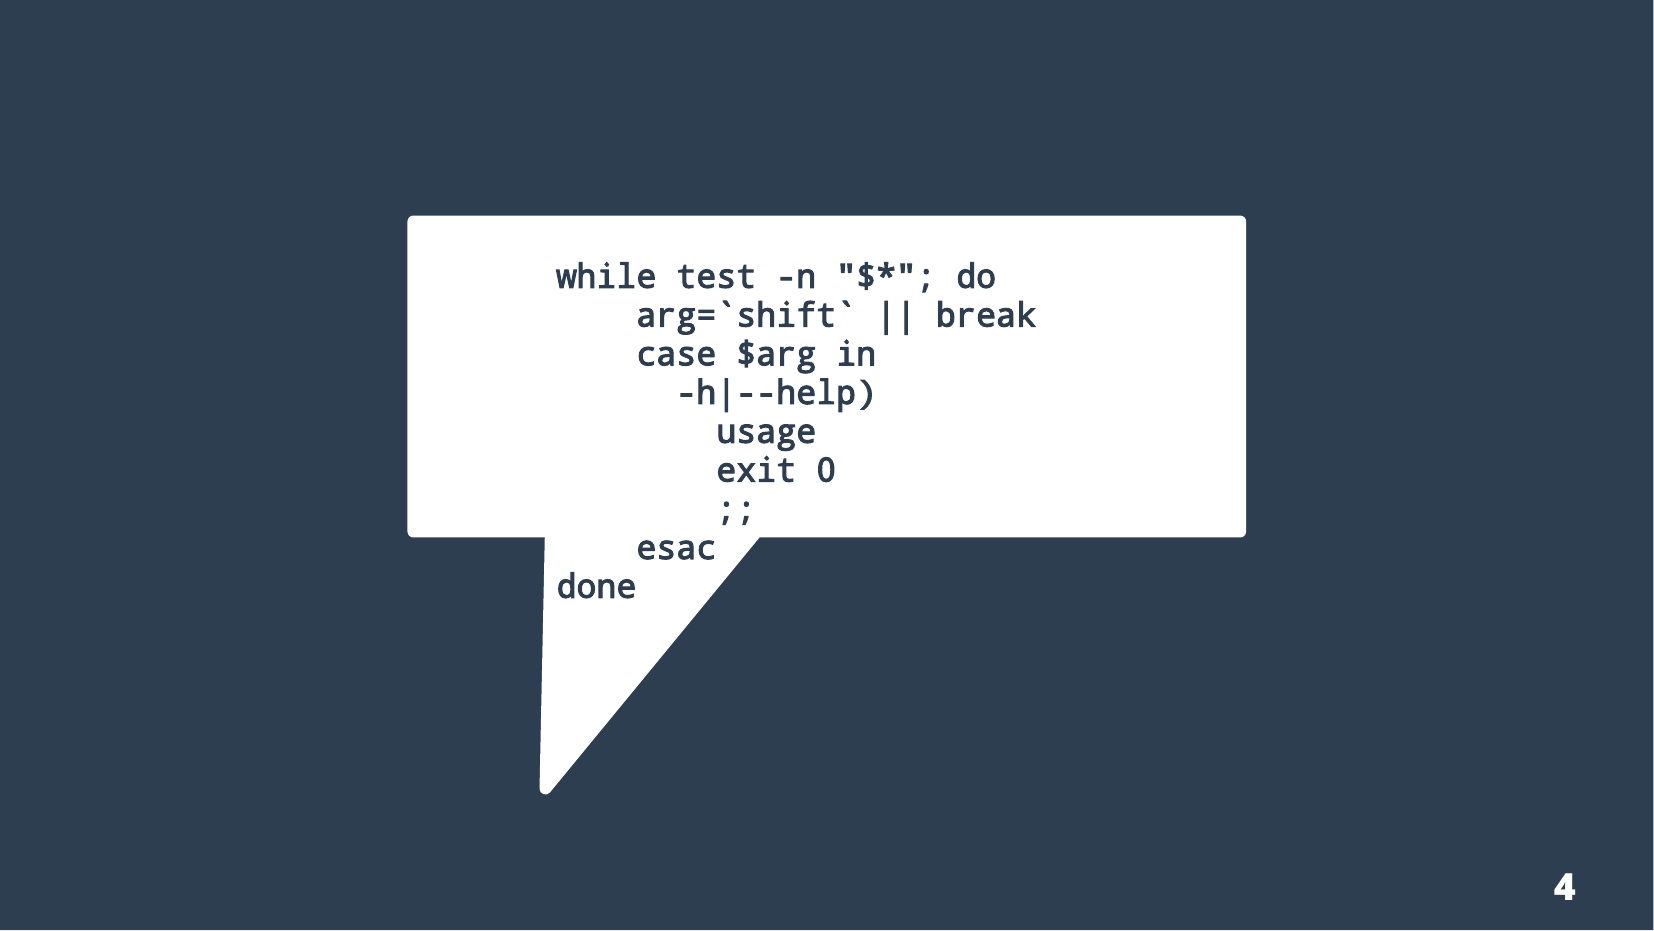

# while test -n "$*"; do arg=`shift` || break case $arg in -h|--help) usage exit 0 ;; esac done
4